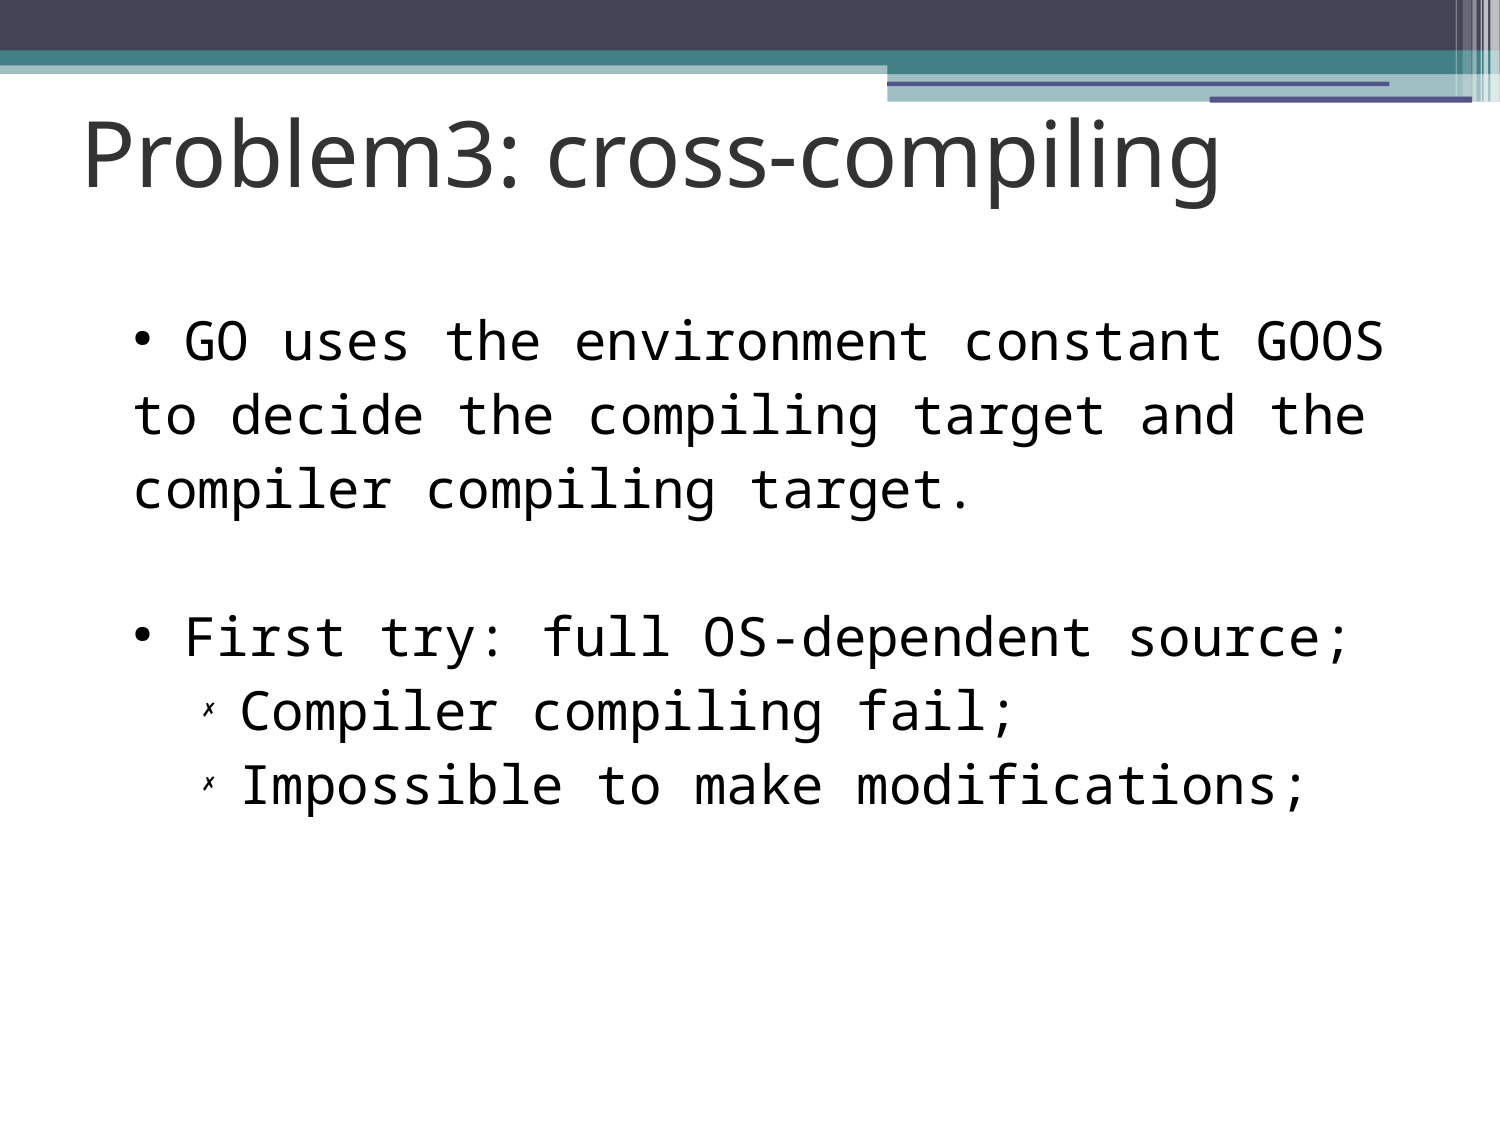

Problem3: cross-compiling
 GO uses the environment constant GOOS to decide the compiling target and the compiler compiling target.
 First try: full OS-dependent source;
Compiler compiling fail;
Impossible to make modifications;